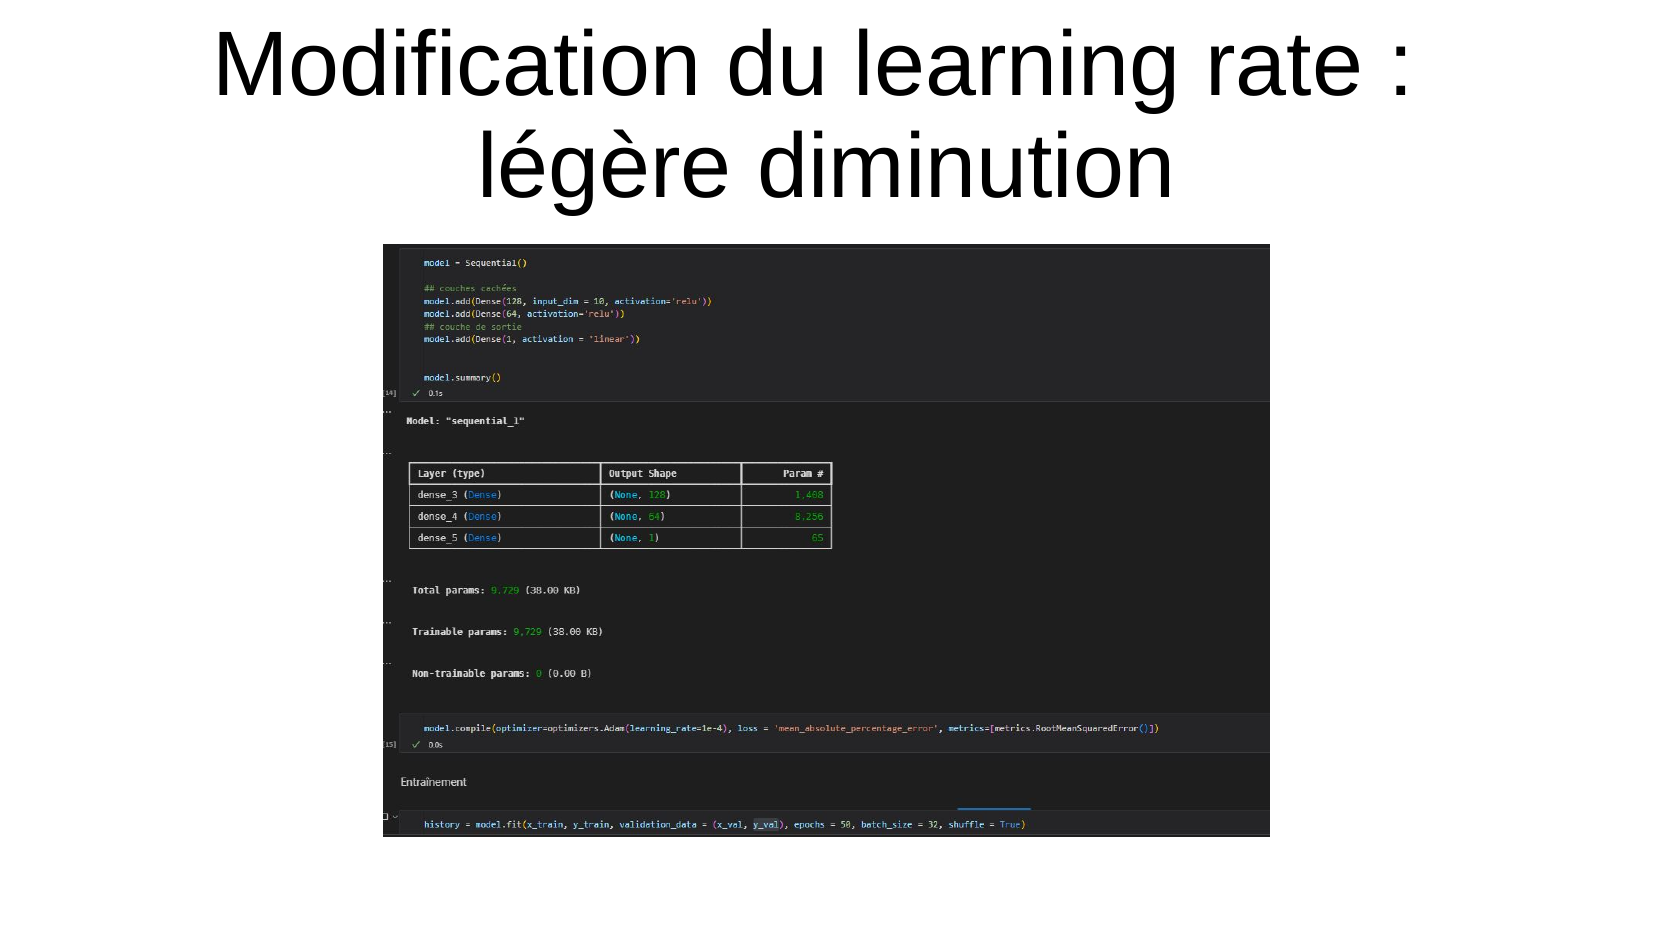

# Modification du learning rate : légère diminution